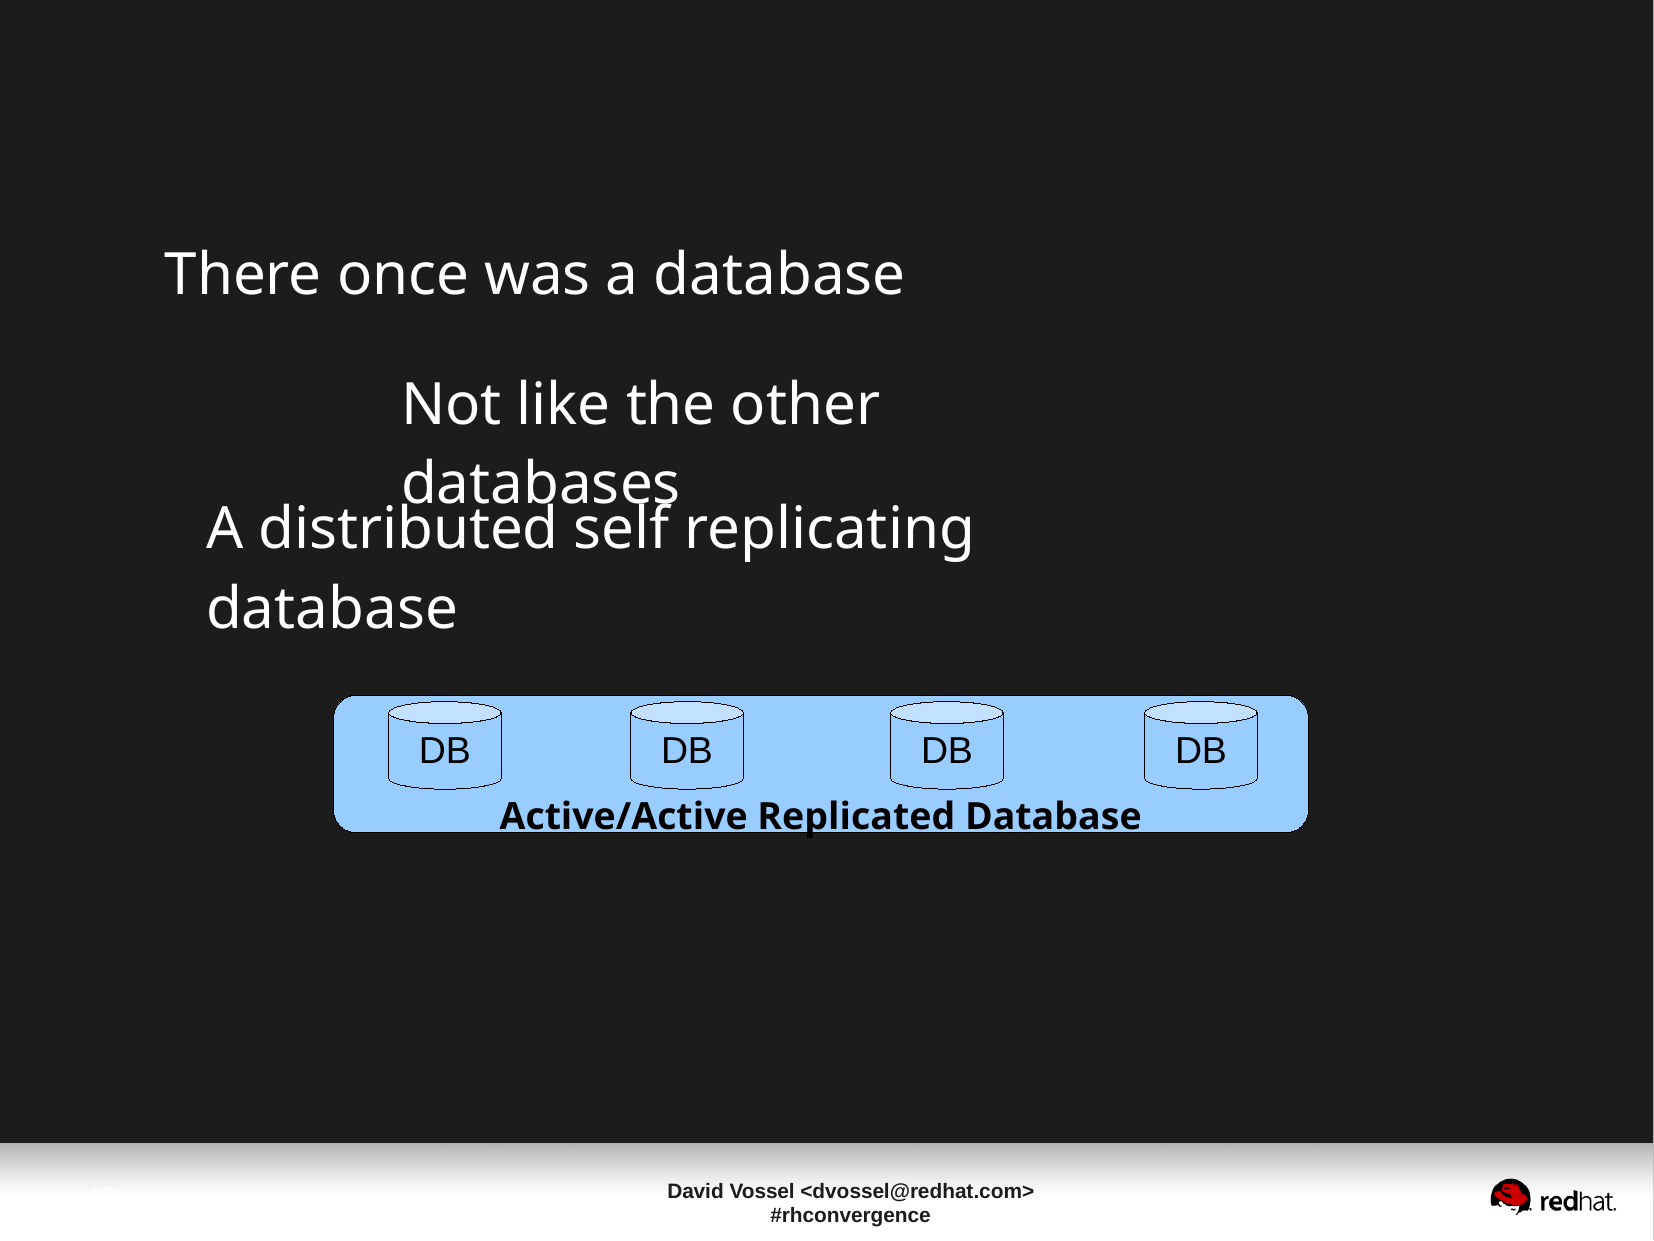

There once was a database
Not like the other databases
A distributed self replicating database
Active/Active Replicated Database
DB
DB
DB
DB